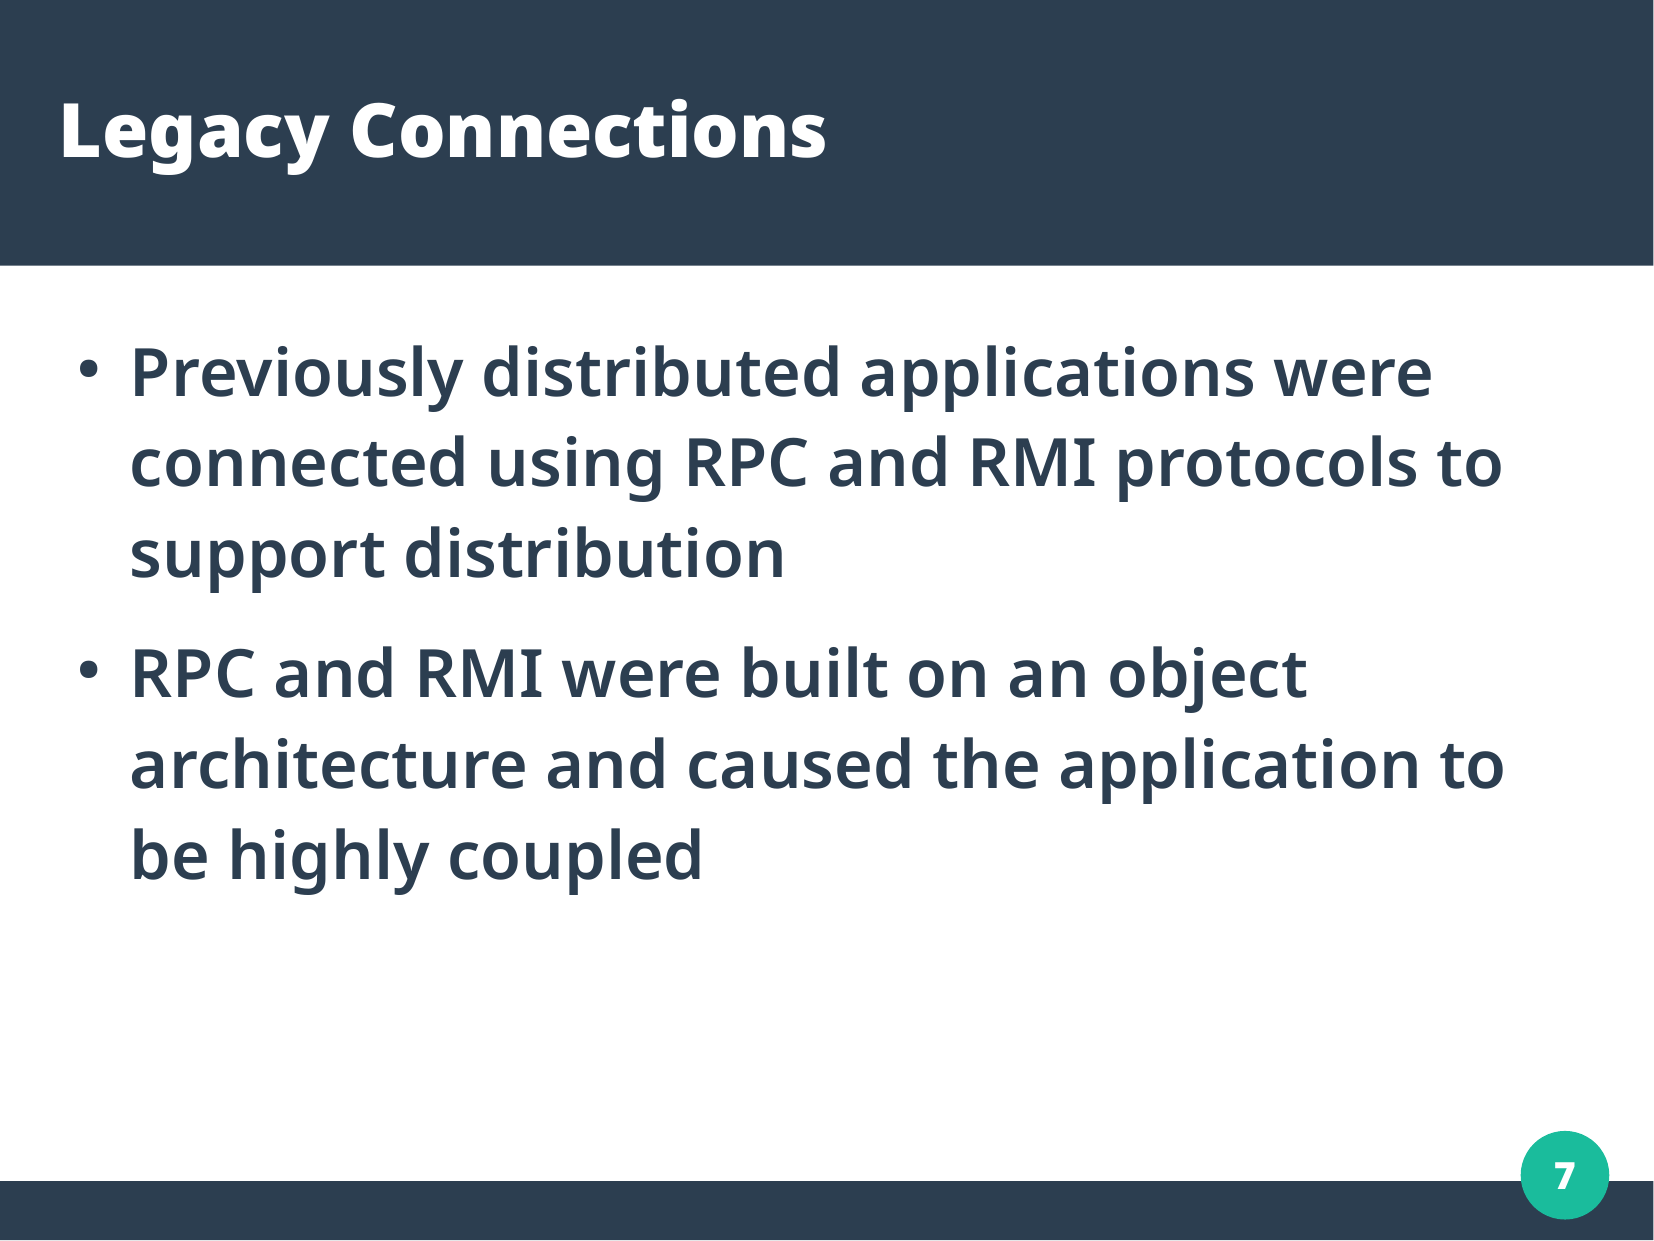

# Legacy Connections
Previously distributed applications were connected using RPC and RMI protocols to support distribution
RPC and RMI were built on an object architecture and caused the application to be highly coupled
7